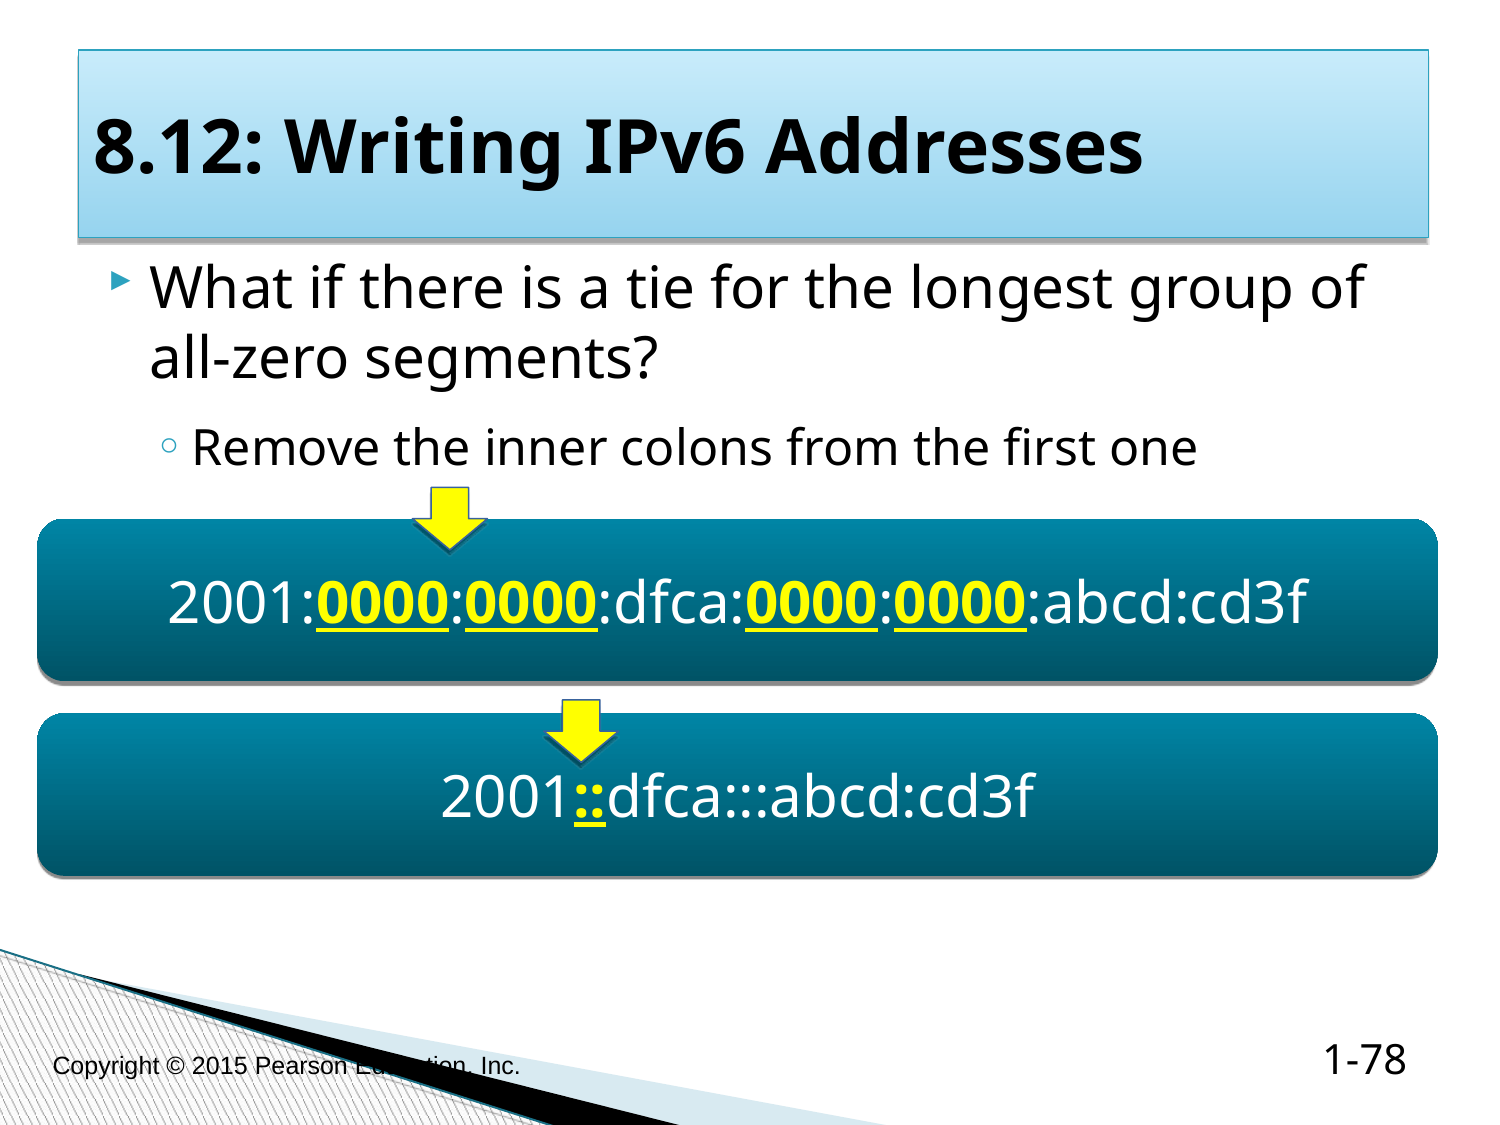

8.12: Writing IPv6 Addresses
# What if there is a tie for the longest group of all-zero segments?
Remove the inner colons from the first one
2001:0000:0000:dfca:0000:0000:abcd:cd3f
2001::dfca:::abcd:cd3f
Copyright © 2015 Pearson Education, Inc.